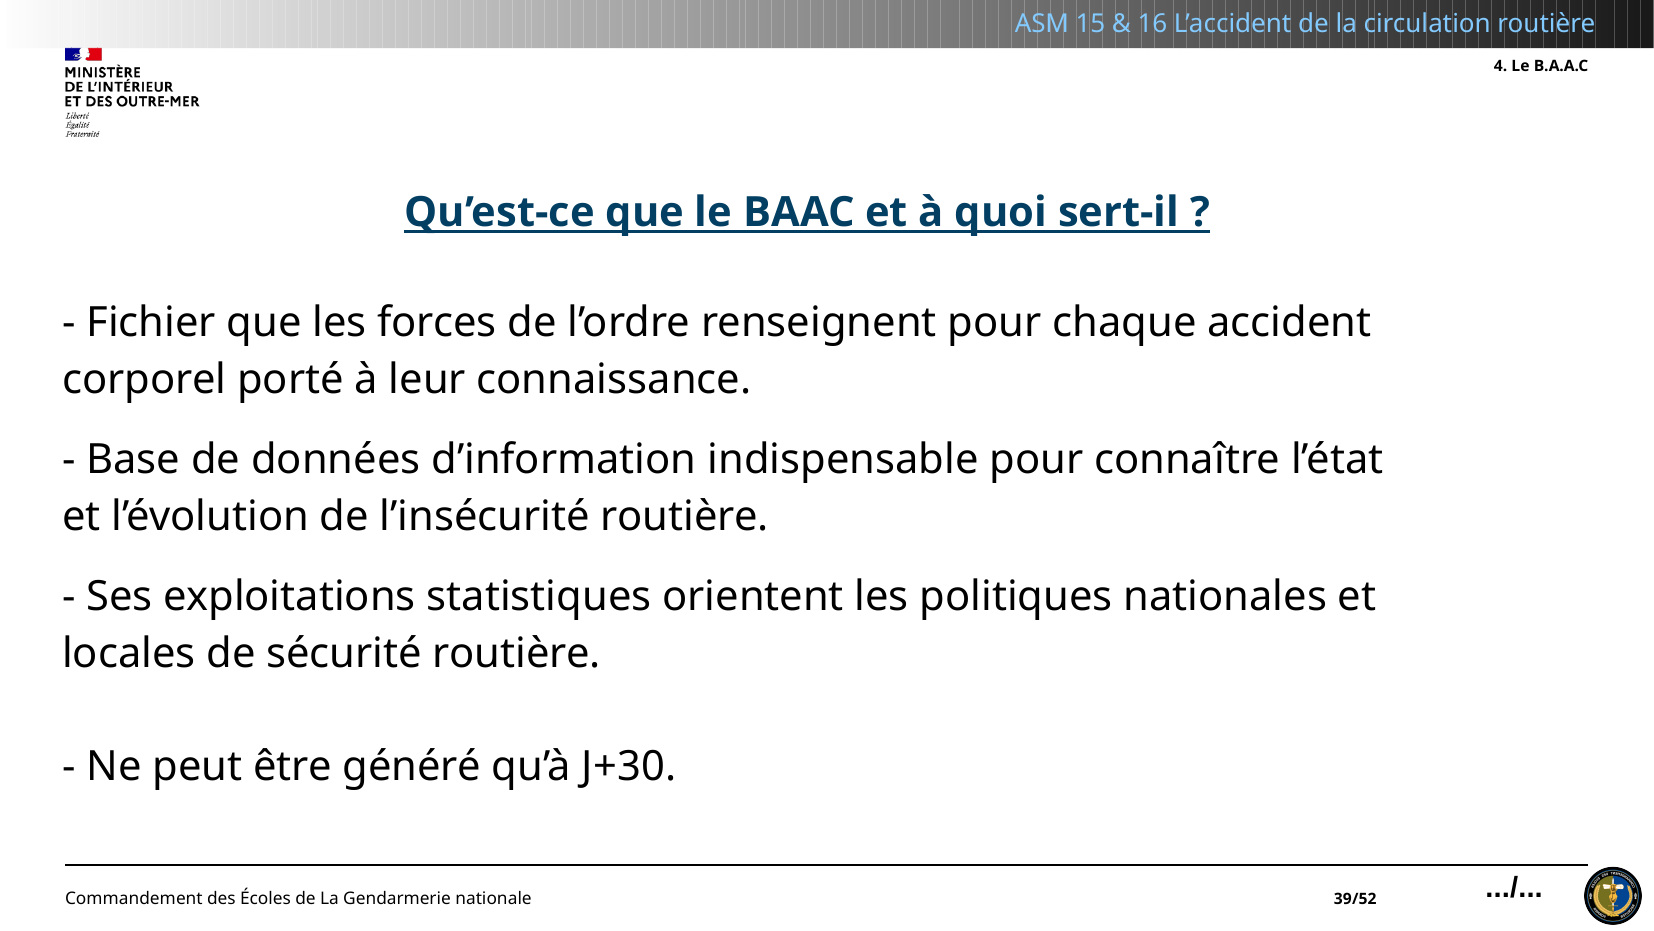

# 4. Le B.A.A.C
 QU’EST-CE QUE LE BAAC ET À QUOI SERT-IL ?
- Fichier que les forces de l’ordre renseignent pour chaque accident
corporel porté à leur connaissance.
- Base de données d’information indispensable pour connaître l’état
et l’évolution de l’insécurité routière.
- Ses exploitations statistiques orientent les politiques nationales et
locales de sécurité routière.
- Ne peut être généré qu’à J+30.
.../...